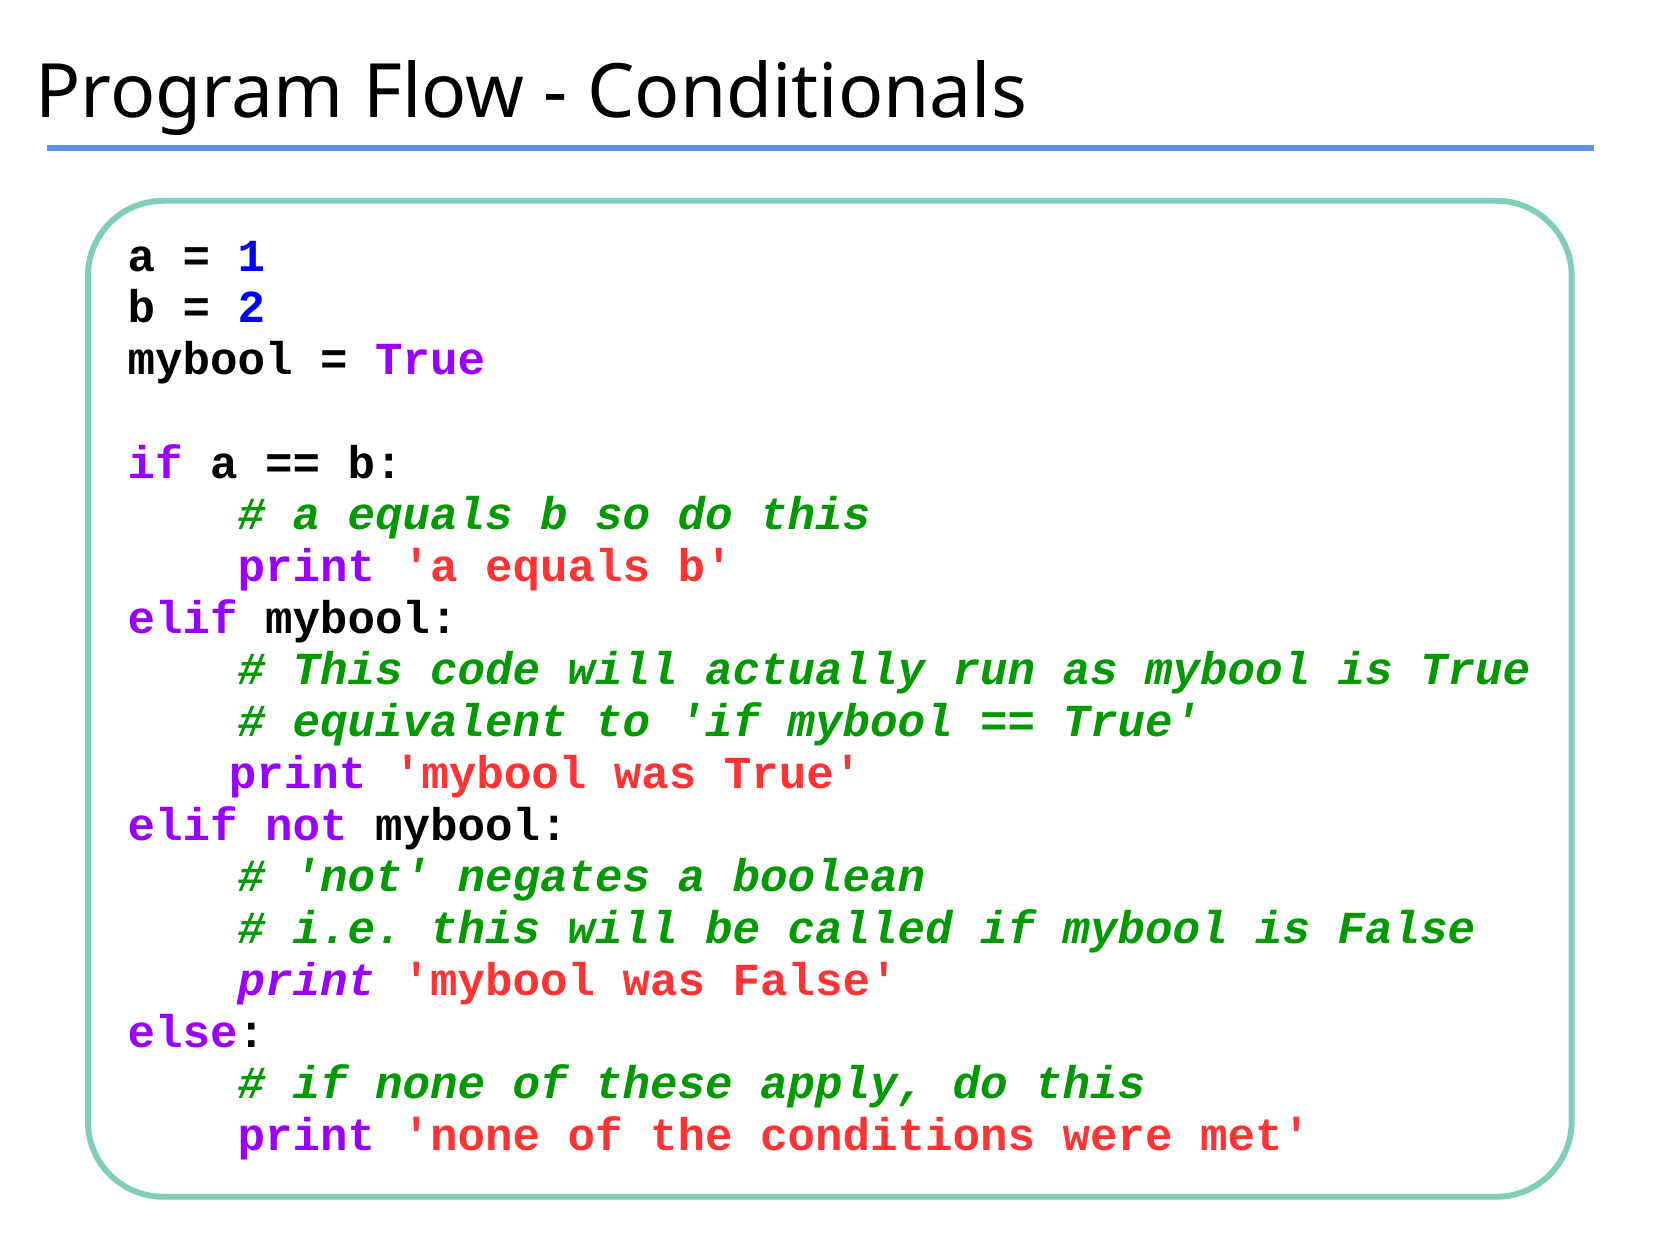

# Program Flow - Conditionals
a = 1
b = 2
mybool = True
if a == b:
 # a equals b so do this
 print 'a equals b'
elif mybool:
 # This code will actually run as mybool is True
 # equivalent to 'if mybool == True'
	 print 'mybool was True'
elif not mybool:
 # 'not' negates a boolean
 # i.e. this will be called if mybool is False
 print 'mybool was False'
else:
 # if none of these apply, do this
 print 'none of the conditions were met'